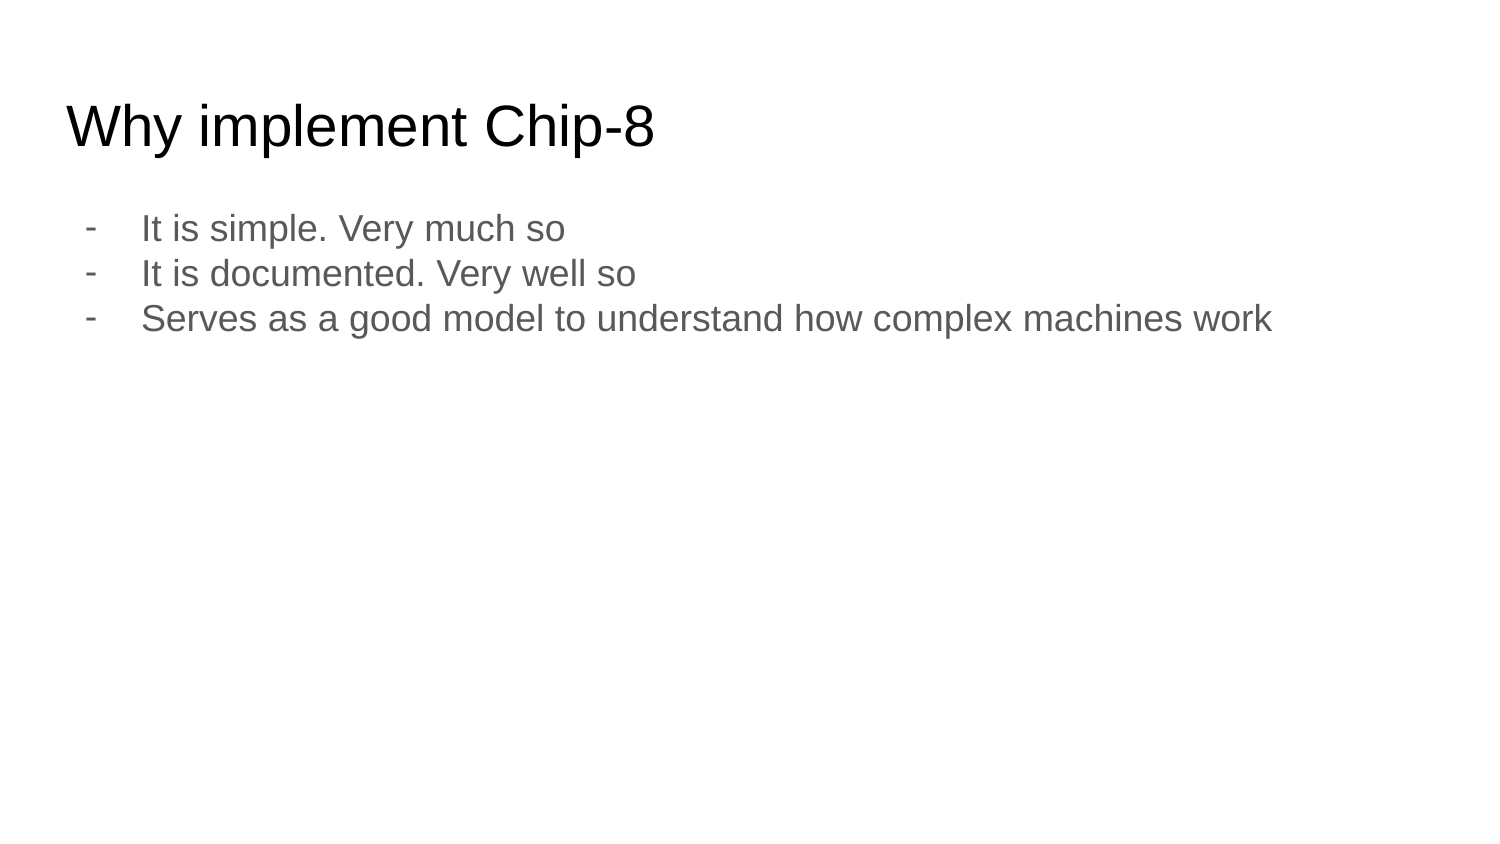

# Why implement Chip-8
It is simple. Very much so
It is documented. Very well so
Serves as a good model to understand how complex machines work